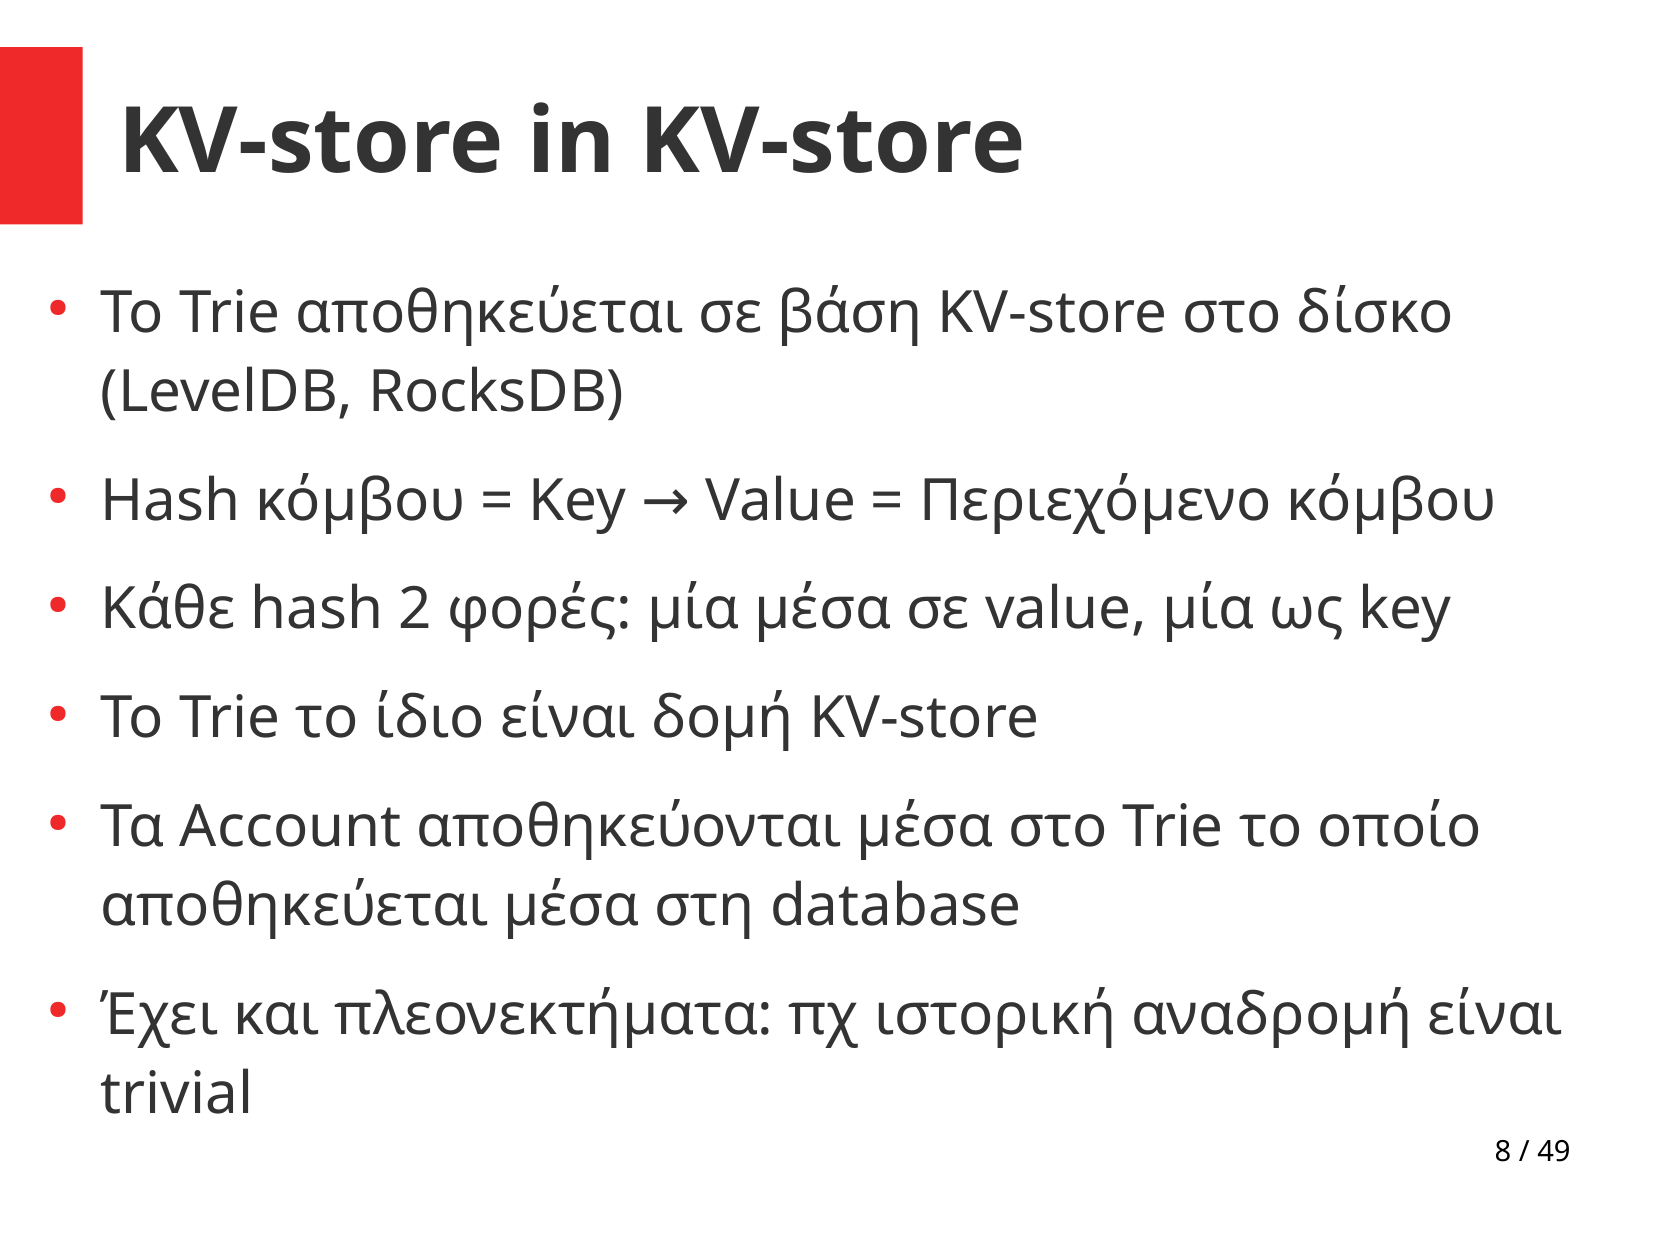

# KV-store in KV-store
Το Trie αποθηκεύεται σε βάση KV-store στο δίσκο
(LevelDB, RocksDB)
Hash κόμβου = Key → Value = Περιεχόμενο κόμβου
Κάθε hash 2 φορές: μία μέσα σε value, μία ως key
Το Trie το ίδιο είναι δομή KV-store
Τα Account αποθηκεύονται μέσα στο Trie το οποίο αποθηκεύεται μέσα στη database
Έχει και πλεονεκτήματα: πχ ιστορική αναδρομή είναι trivial
8